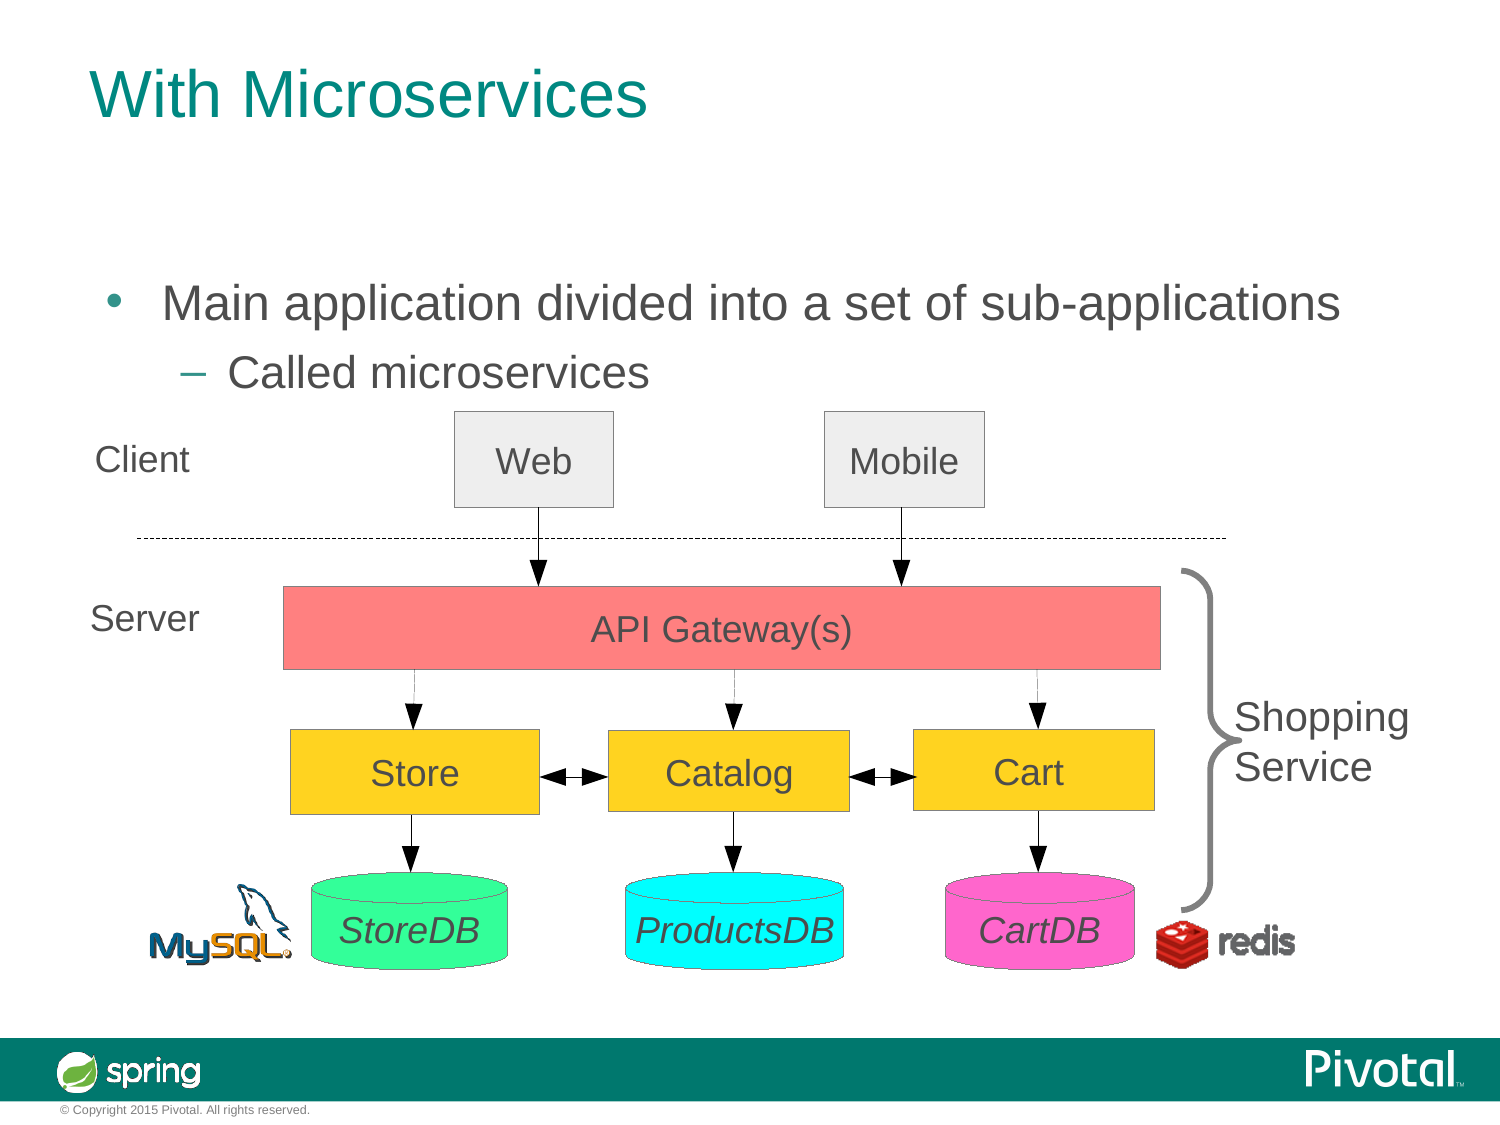

# With Microservices
Main application divided into a set of sub-applications
Called microservices
Web
Mobile
Client
API Gateway(s)
Server
Shopping
Service
Store
Cart
Catalog
StoreDB
ProductsDB
CartDB